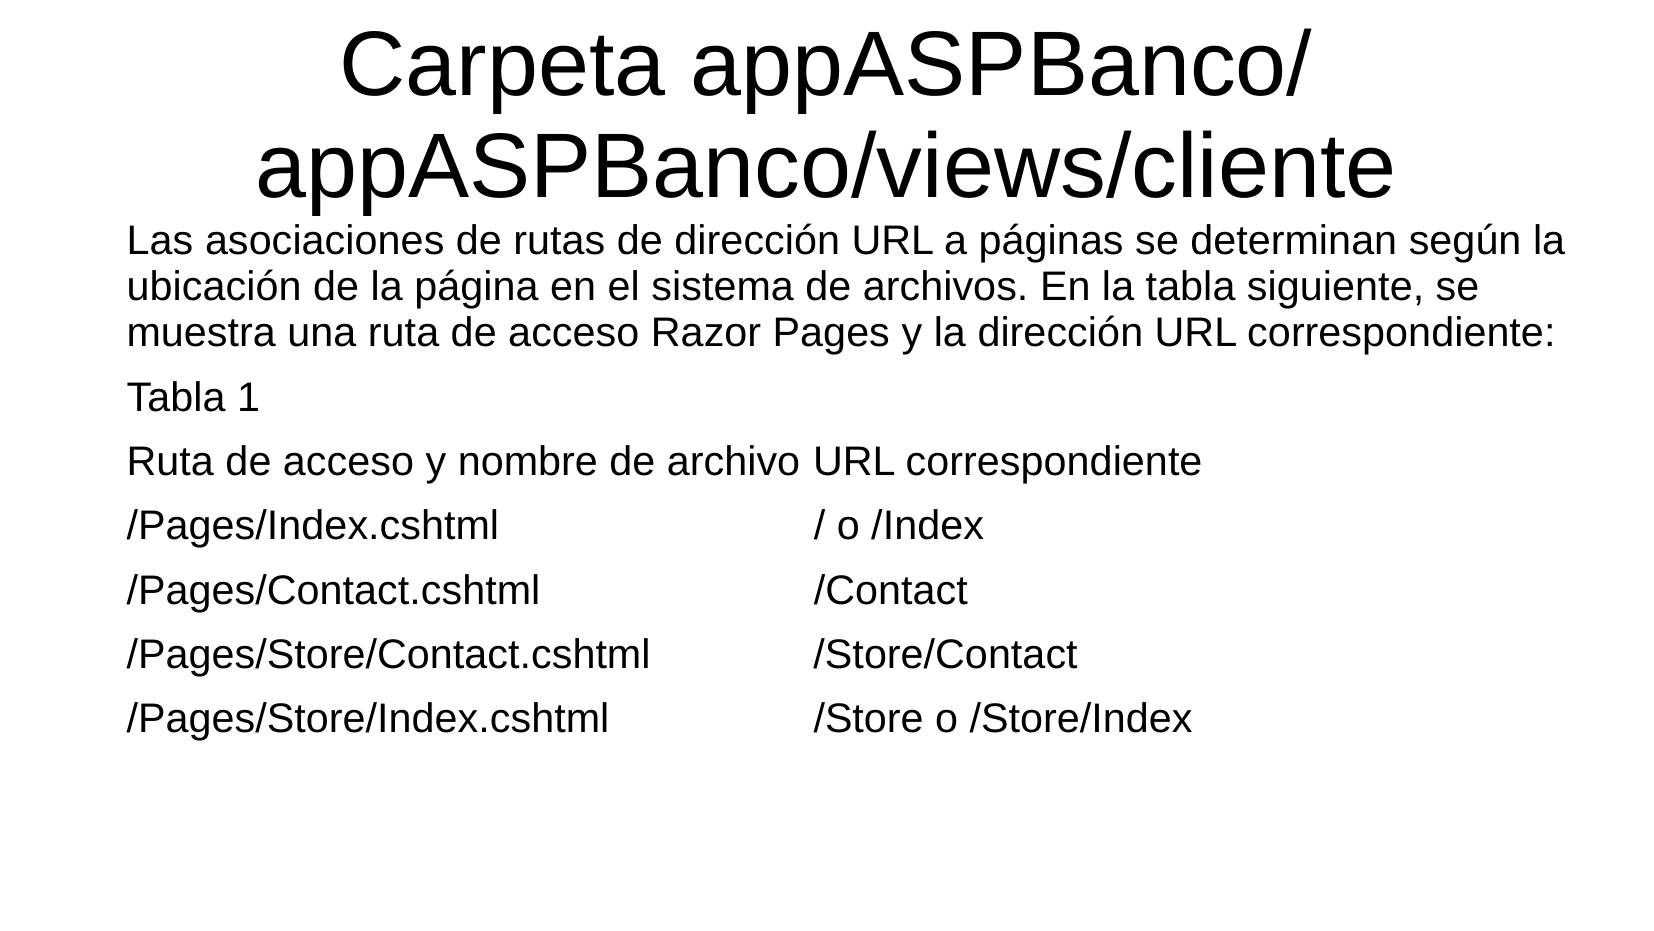

# Carpeta appASPBanco/ appASPBanco/views/cliente
Las asociaciones de rutas de dirección URL a páginas se determinan según la ubicación de la página en el sistema de archivos. En la tabla siguiente, se muestra una ruta de acceso Razor Pages y la dirección URL correspondiente:
Tabla 1
Ruta de acceso y nombre de archivo 	URL correspondiente
/Pages/Index.cshtml 	 / o /Index
/Pages/Contact.cshtml 	 /Contact
/Pages/Store/Contact.cshtml 	 /Store/Contact
/Pages/Store/Index.cshtml 	 /Store o /Store/Index